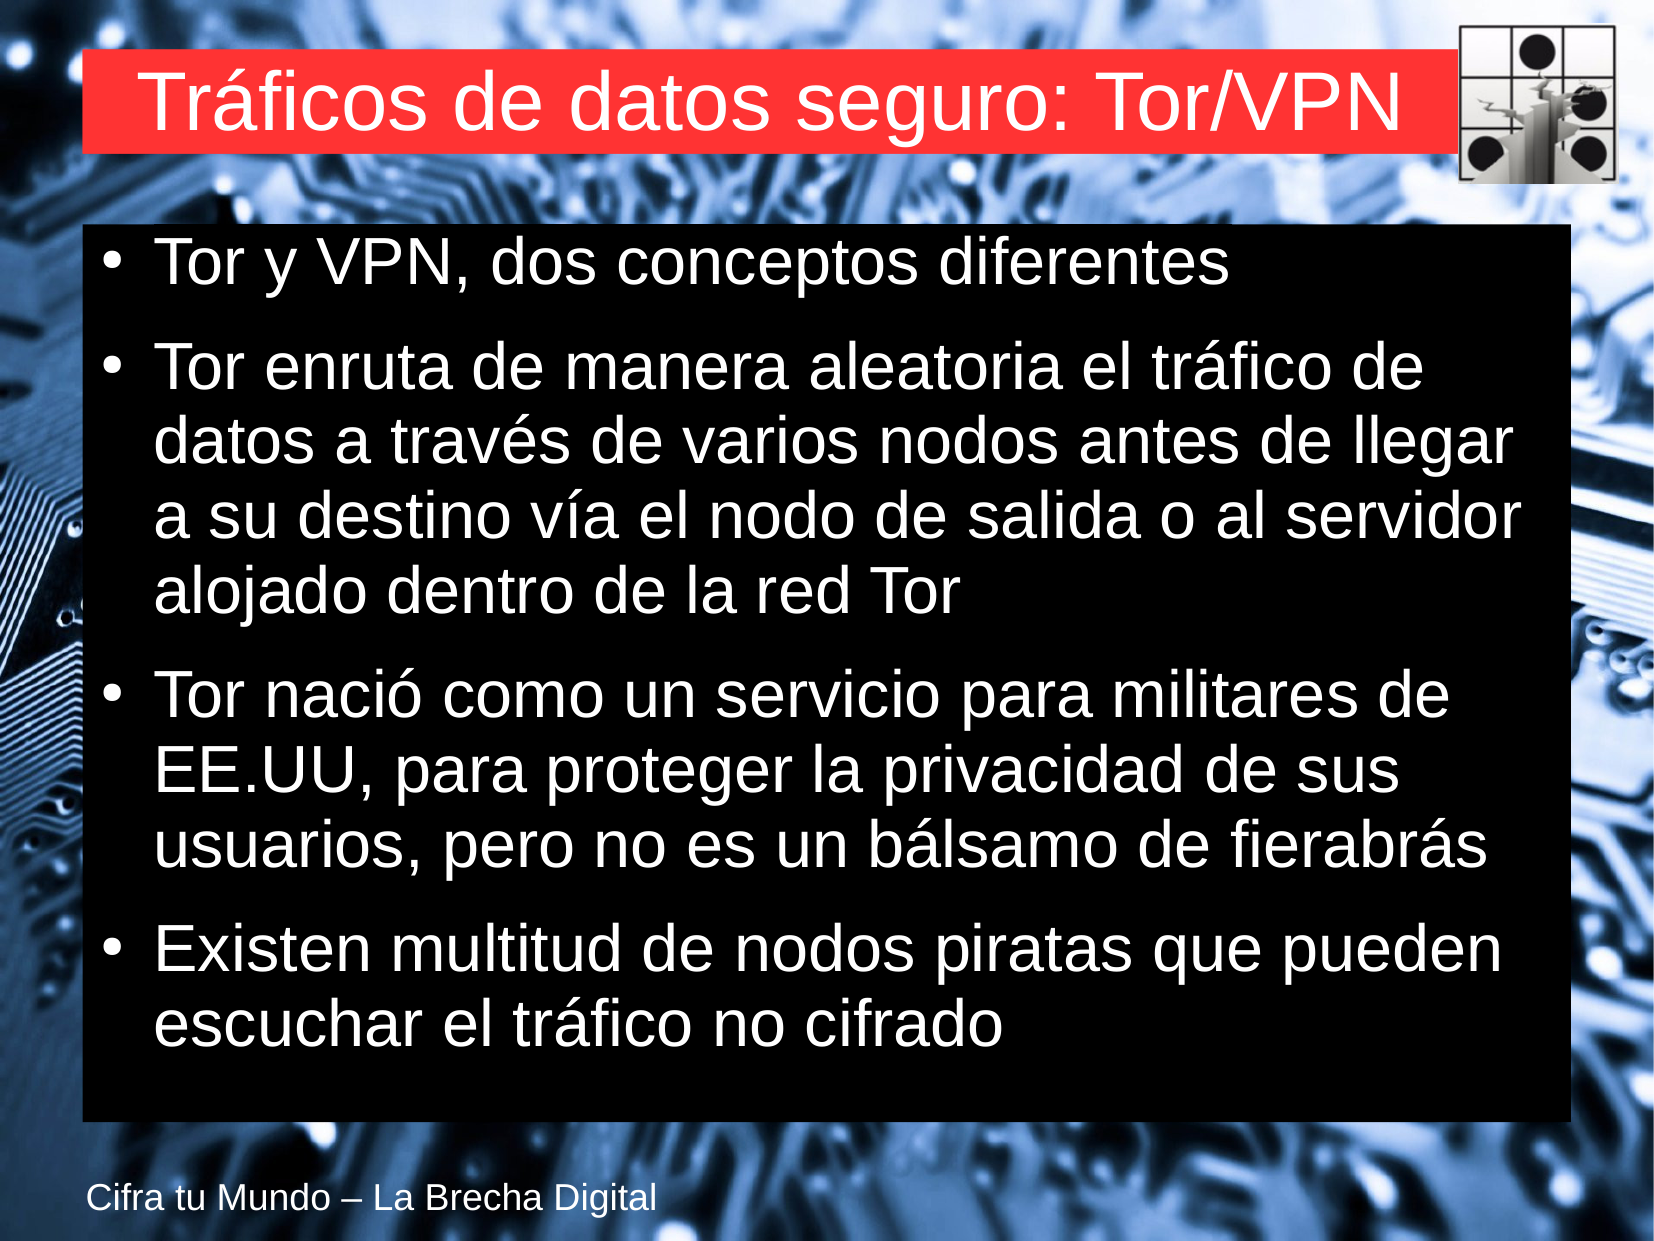

# Tráfico de datos seguro con Tor y/o VPN
Tráficos de datos seguro: Tor/VPN
Tor y VPN, dos conceptos diferentes
Tor enruta de manera aleatoria el tráfico de datos a través de varios nodos antes de llegar a su destino vía el nodo de salida o al servidor alojado dentro de la red Tor
Tor nació como un servicio para militares de EE.UU, para proteger la privacidad de sus usuarios, pero no es un bálsamo de fierabrás
Existen multitud de nodos piratas que pueden escuchar el tráfico no cifrado
Cifra tu Mundo – La Brecha Digital